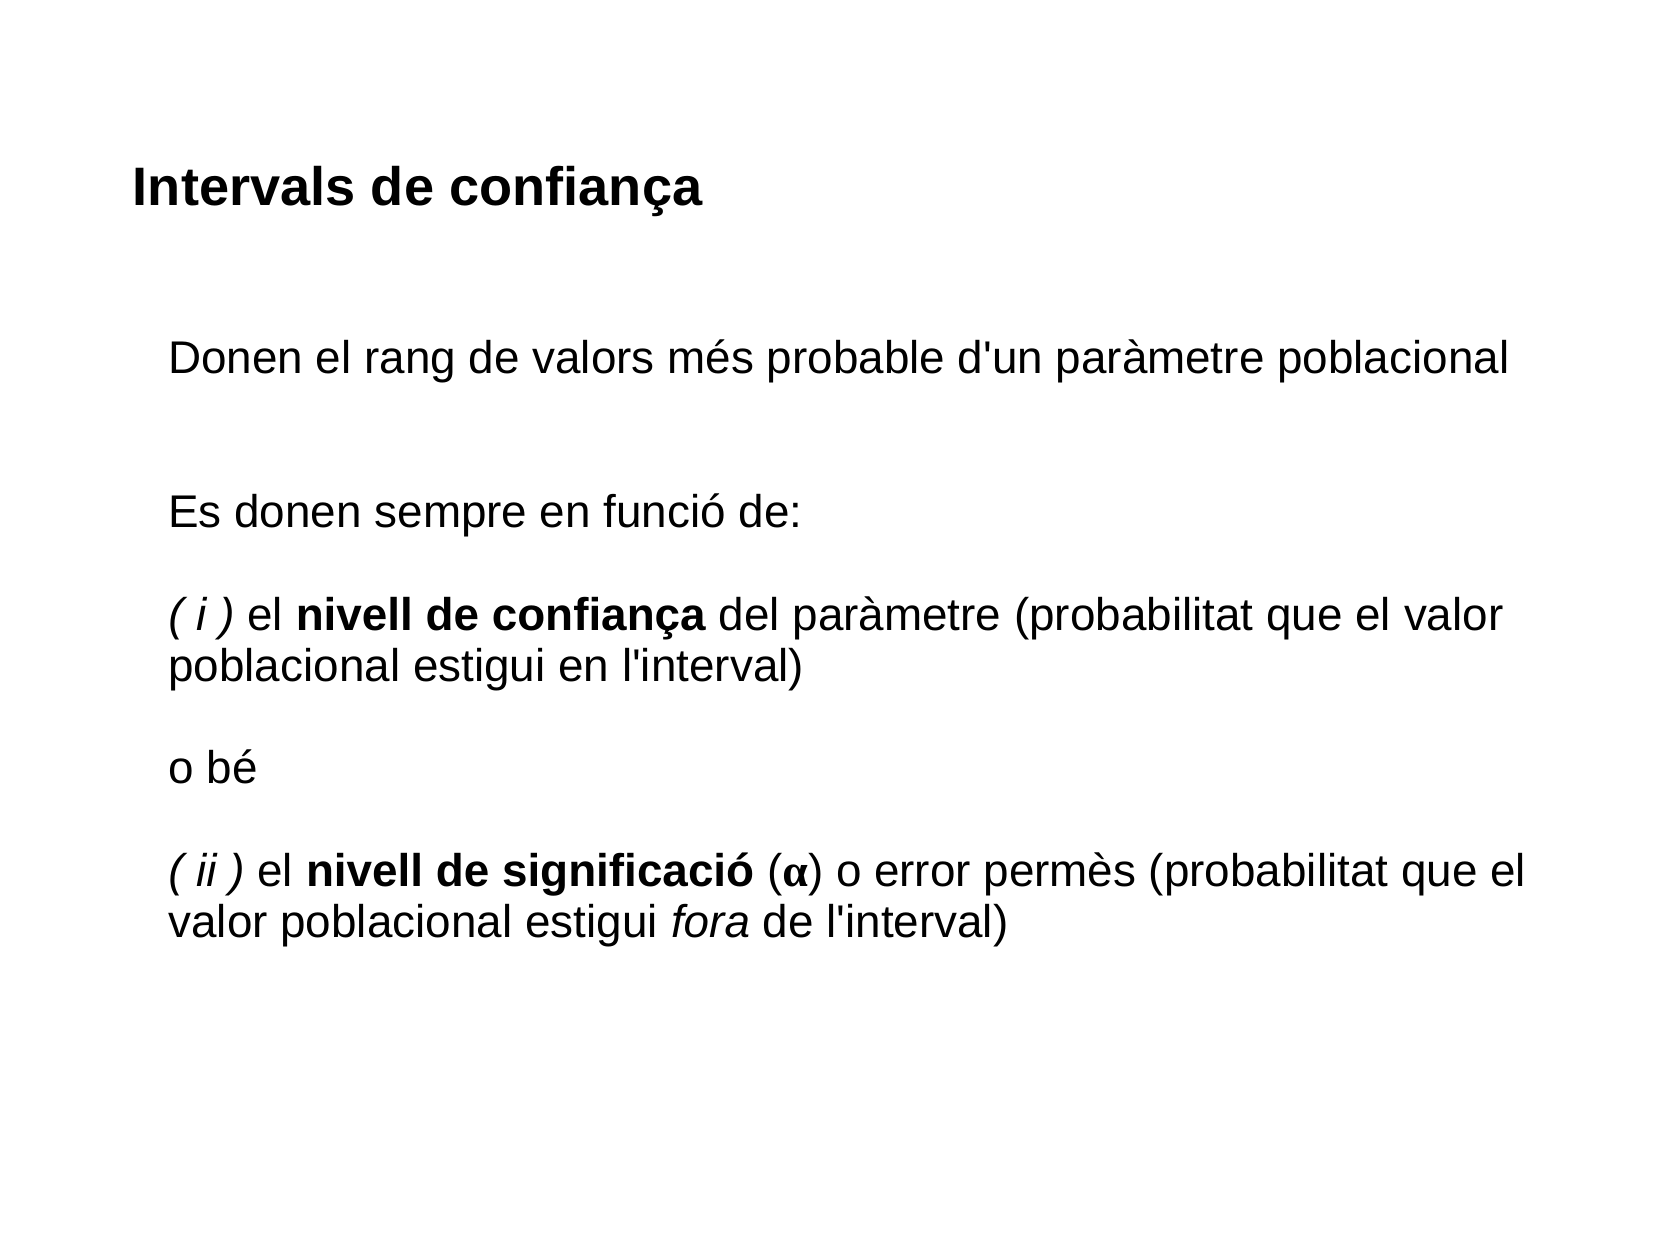

Intervals de confiança
Donen el rang de valors més probable d'un paràmetre poblacional
Es donen sempre en funció de:
( i ) el nivell de confiança del paràmetre (probabilitat que el valor poblacional estigui en l'interval)
o bé
( ii ) el nivell de significació (α) o error permès (probabilitat que el valor poblacional estigui fora de l'interval)